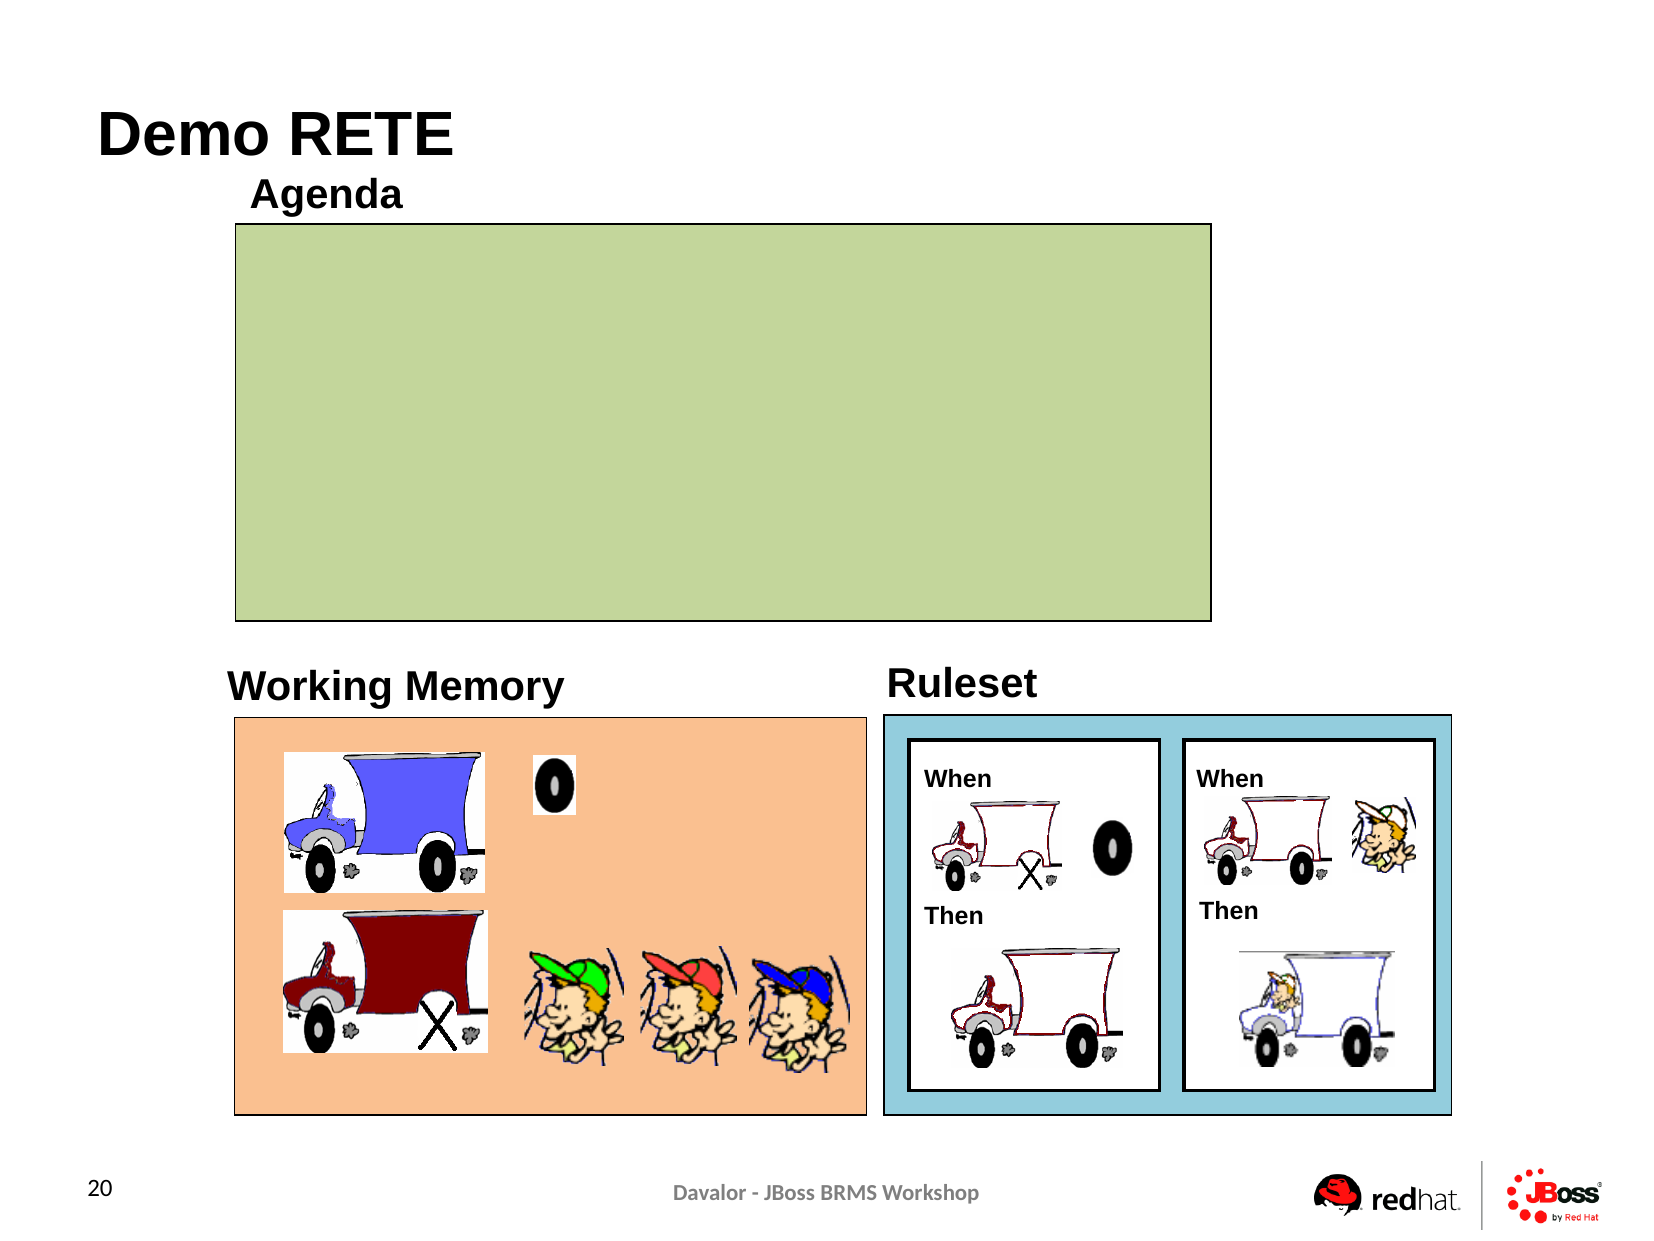

# Demo RETE
Agenda
Ruleset
Working Memory
When
When
Then
Then